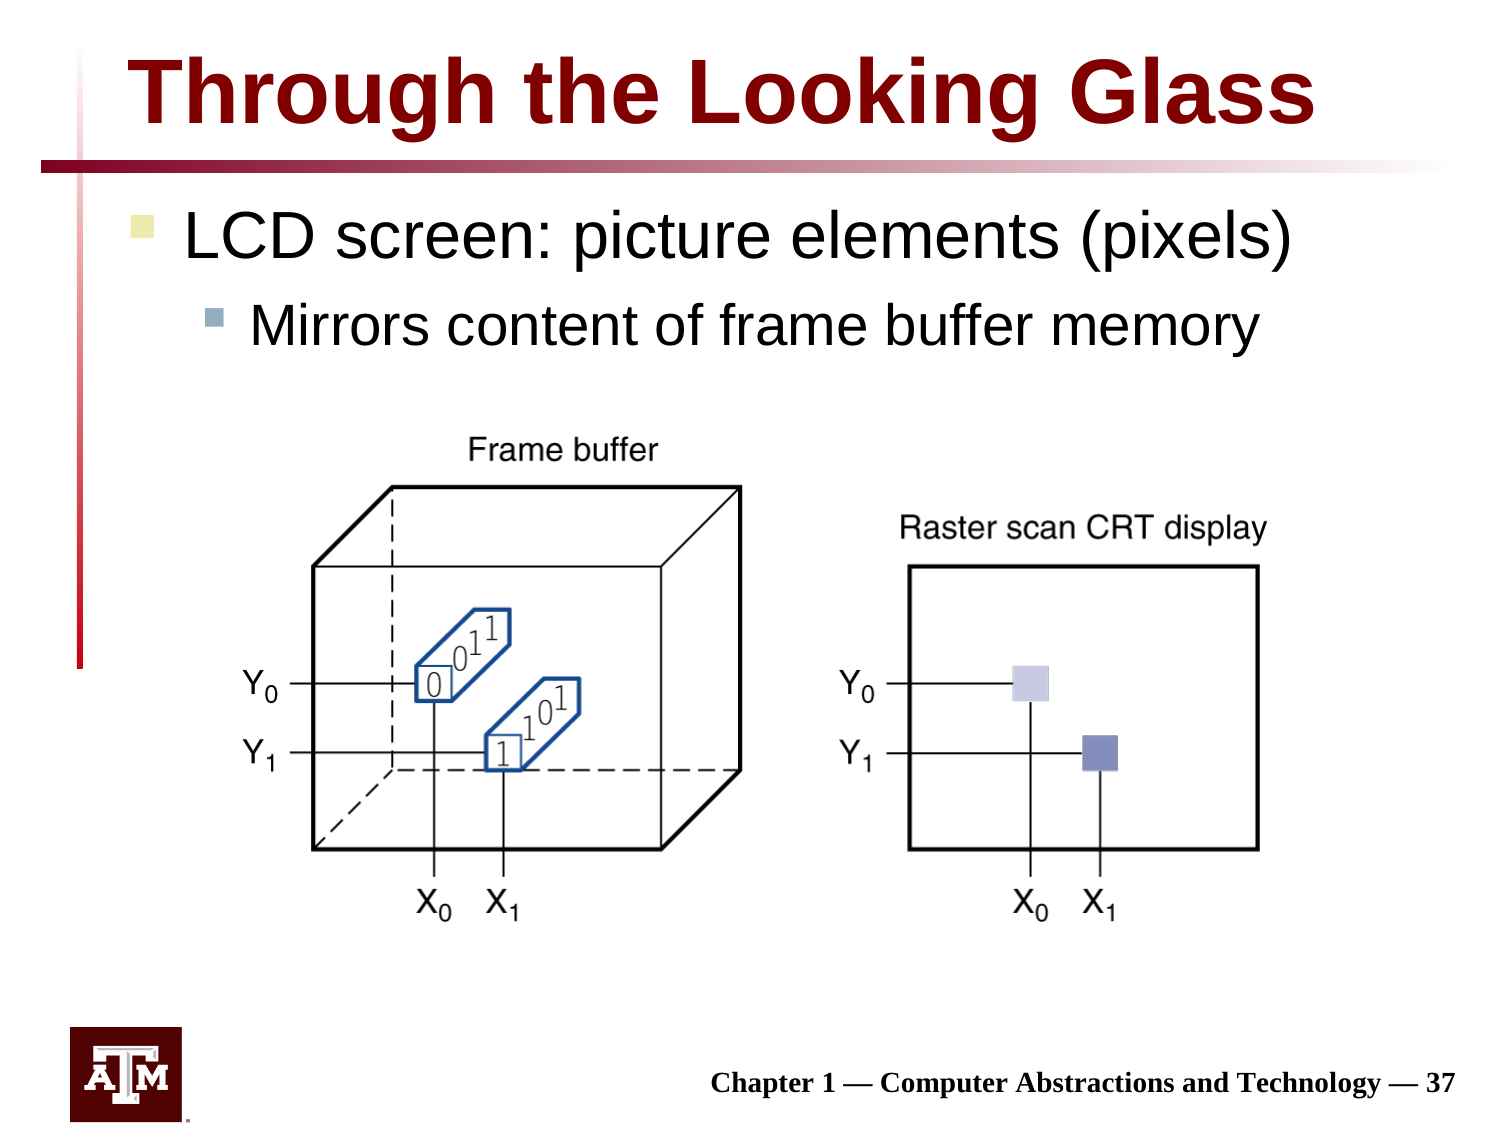

# Through the Looking Glass
LCD screen: picture elements (pixels)
Mirrors content of frame buffer memory
Chapter 1 — Computer Abstractions and Technology —